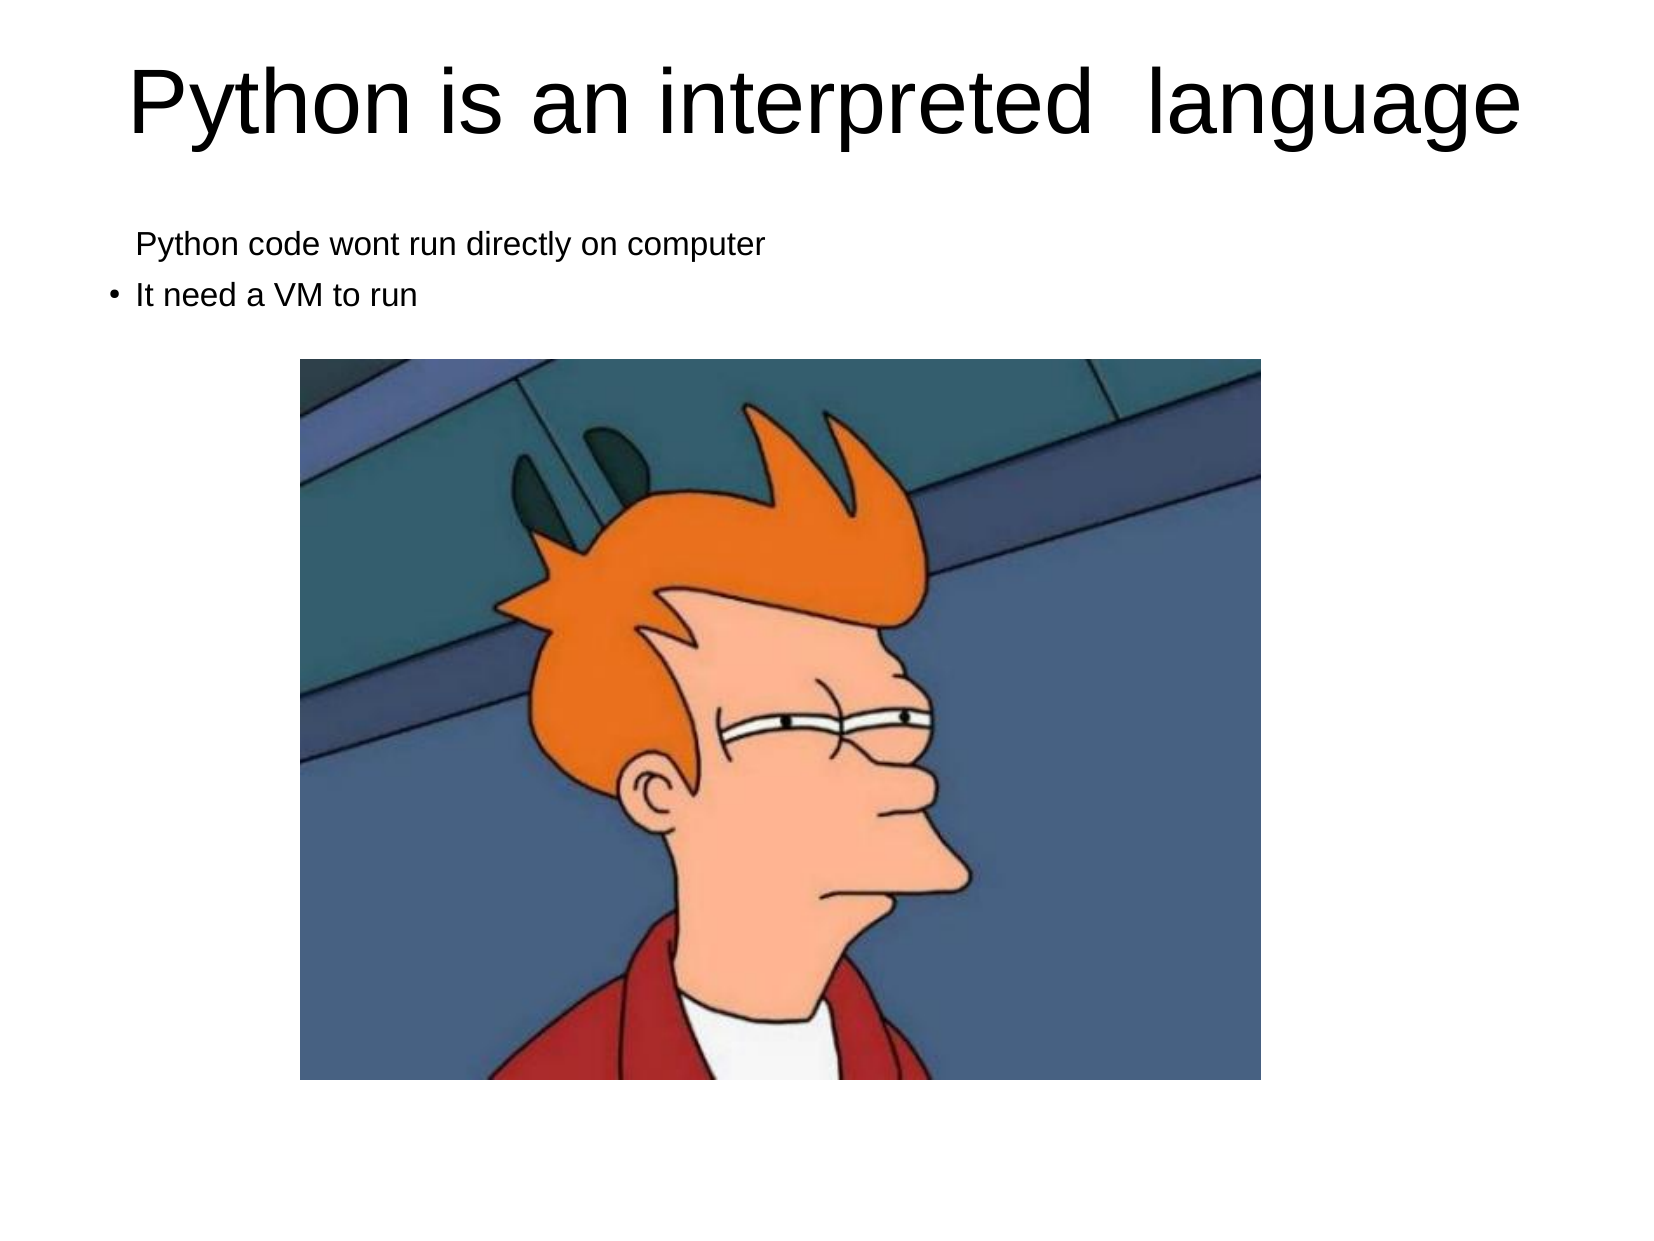

# Python is an interpreted language
Python code wont run directly on computer
It need a VM to run